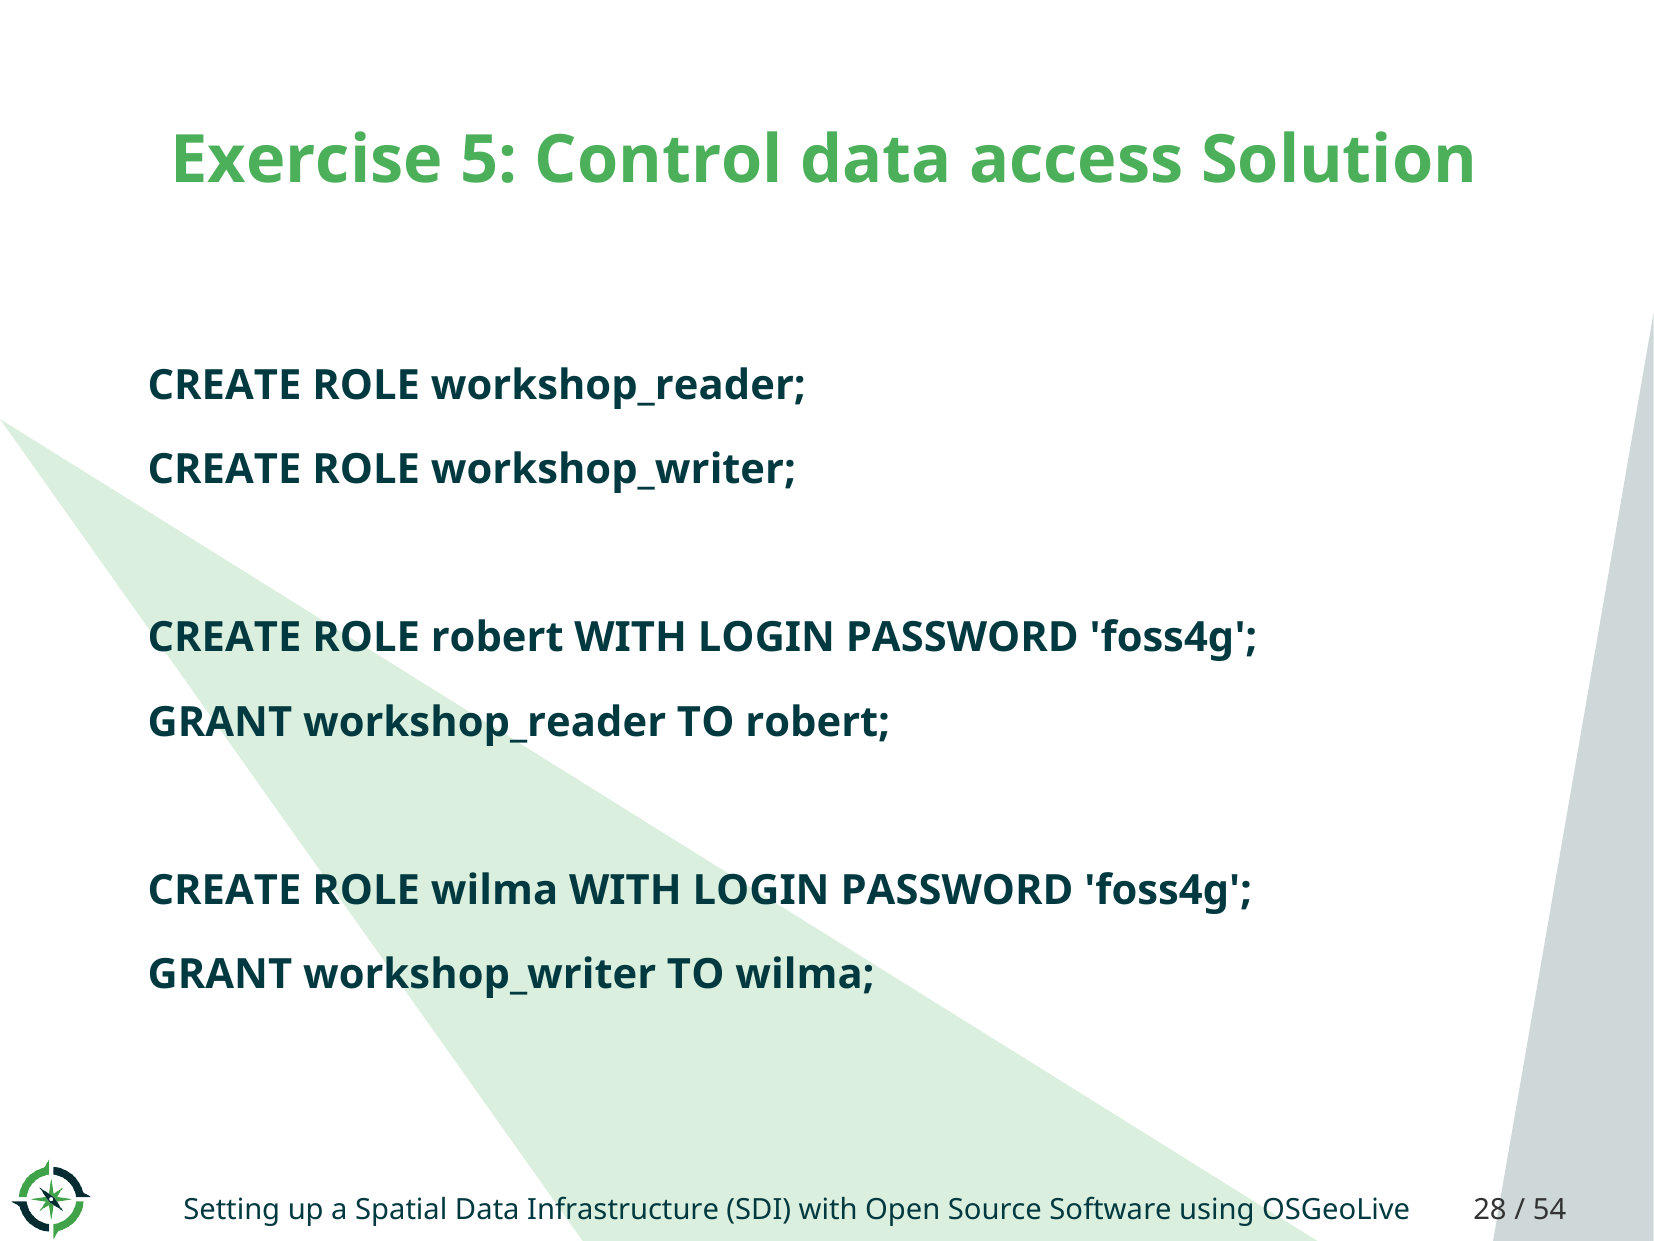

# Exercise 5: Control data access Solution
CREATE ROLE workshop_reader;
CREATE ROLE workshop_writer;
CREATE ROLE robert WITH LOGIN PASSWORD 'foss4g';
GRANT workshop_reader TO robert;
CREATE ROLE wilma WITH LOGIN PASSWORD 'foss4g';
GRANT workshop_writer TO wilma;